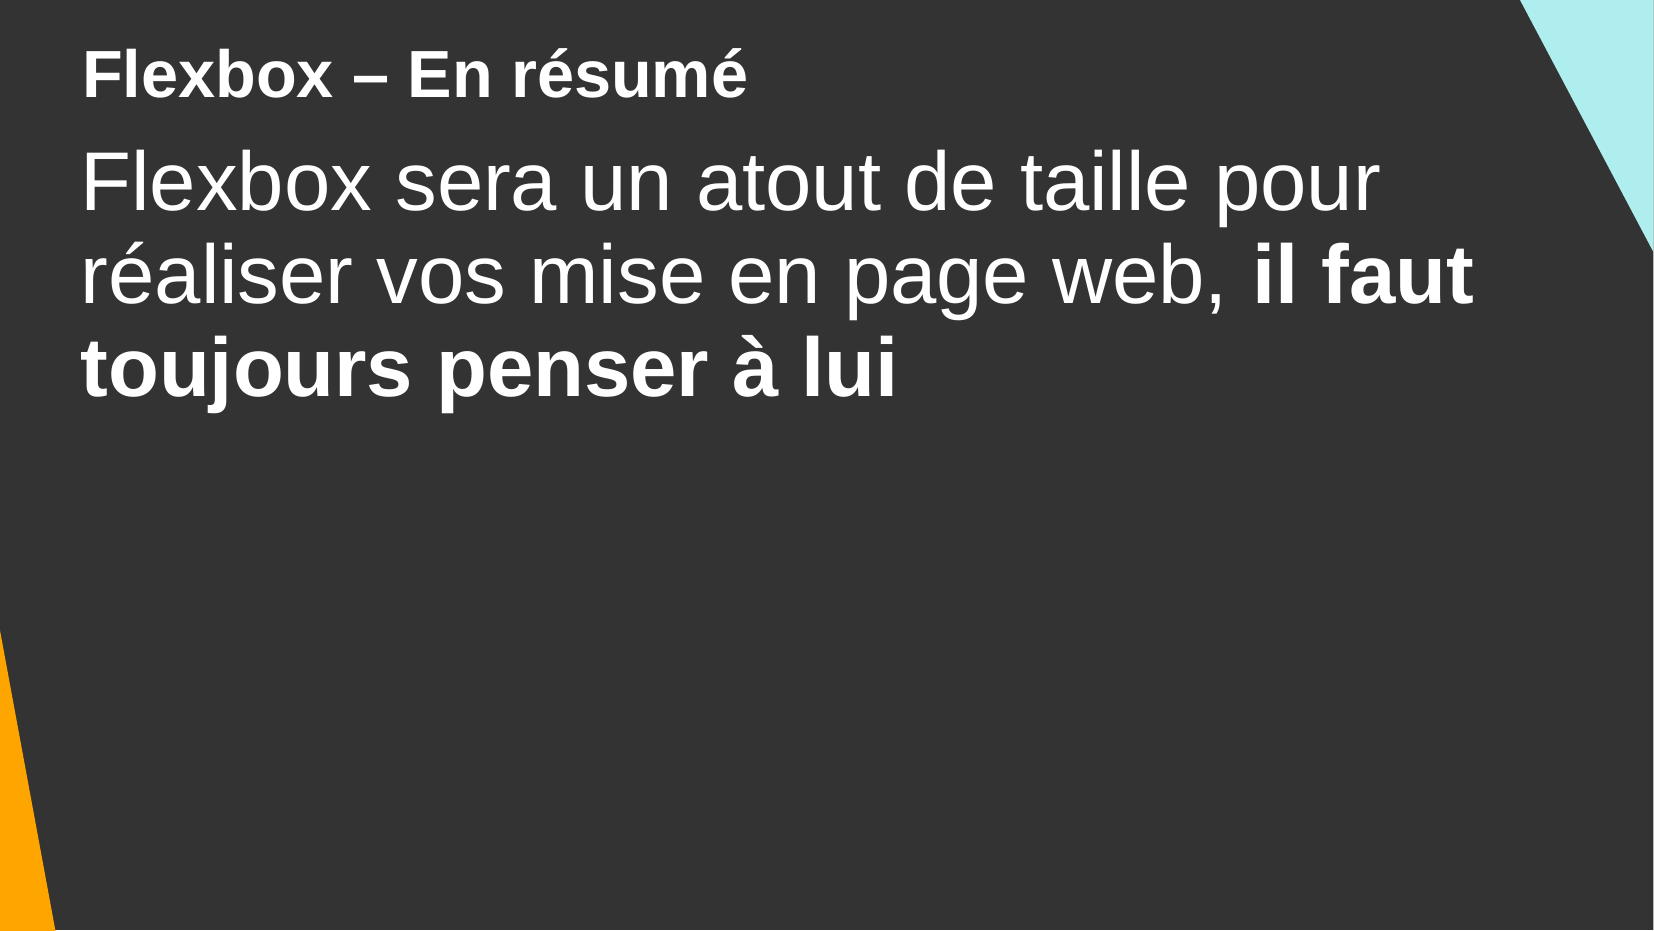

# Flexbox – En résumé
Flexbox sera un atout de taille pour réaliser vos mise en page web, il faut toujours penser à lui